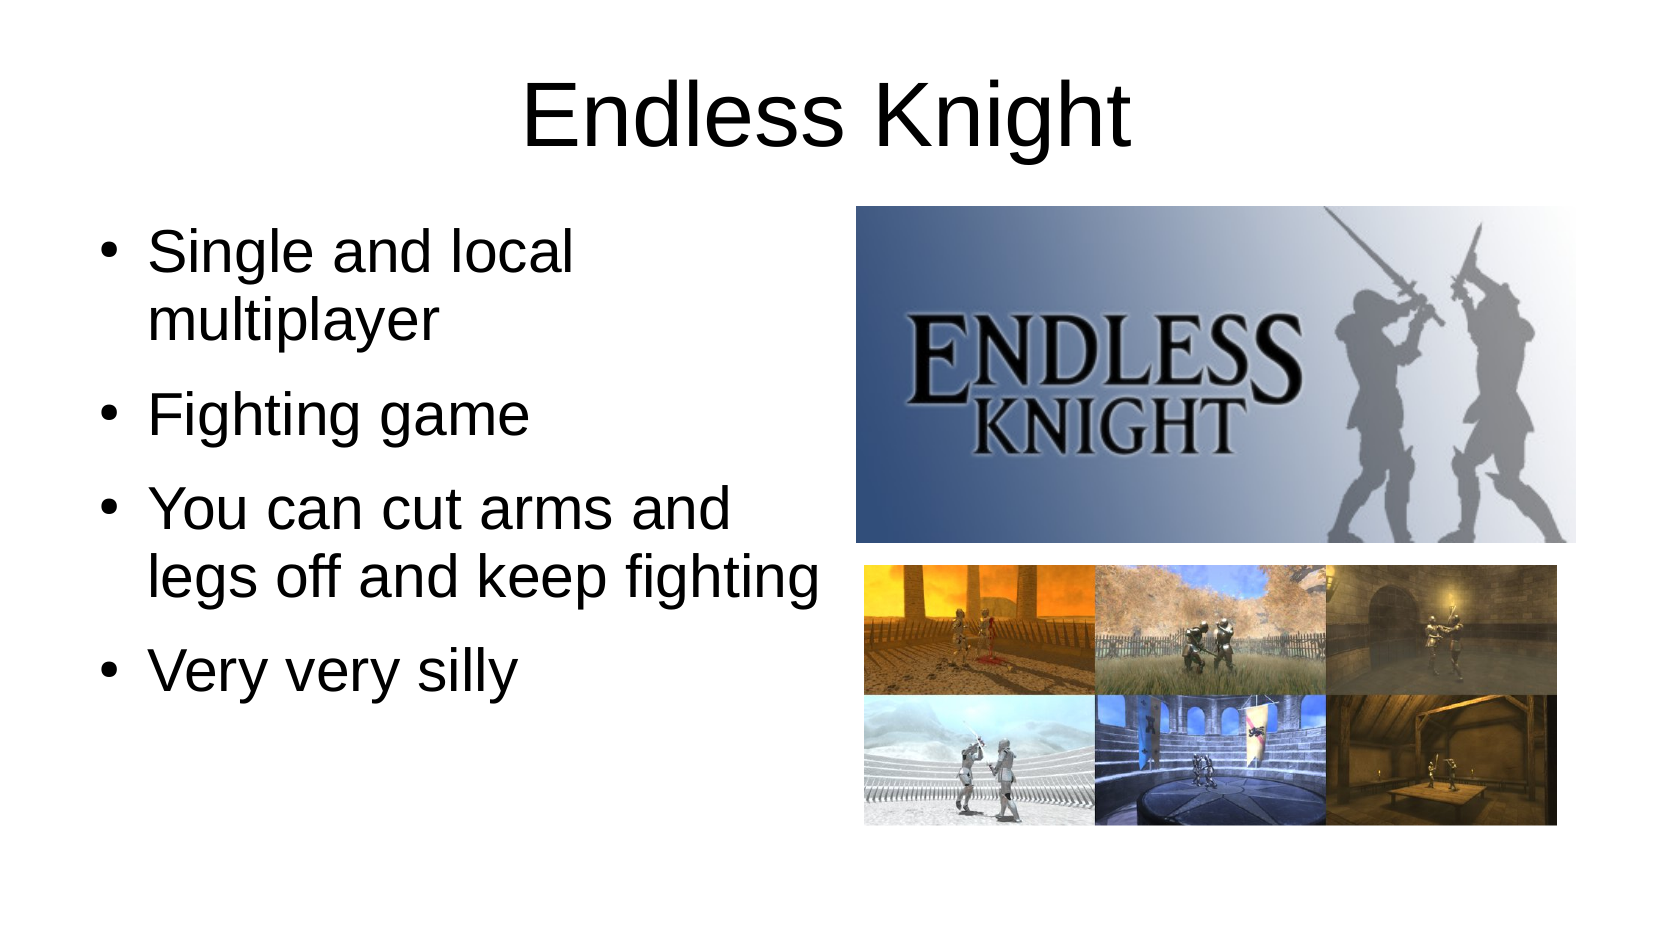

# Endless Knight
Single and local multiplayer
Fighting game
You can cut arms and legs off and keep fighting
Very very silly